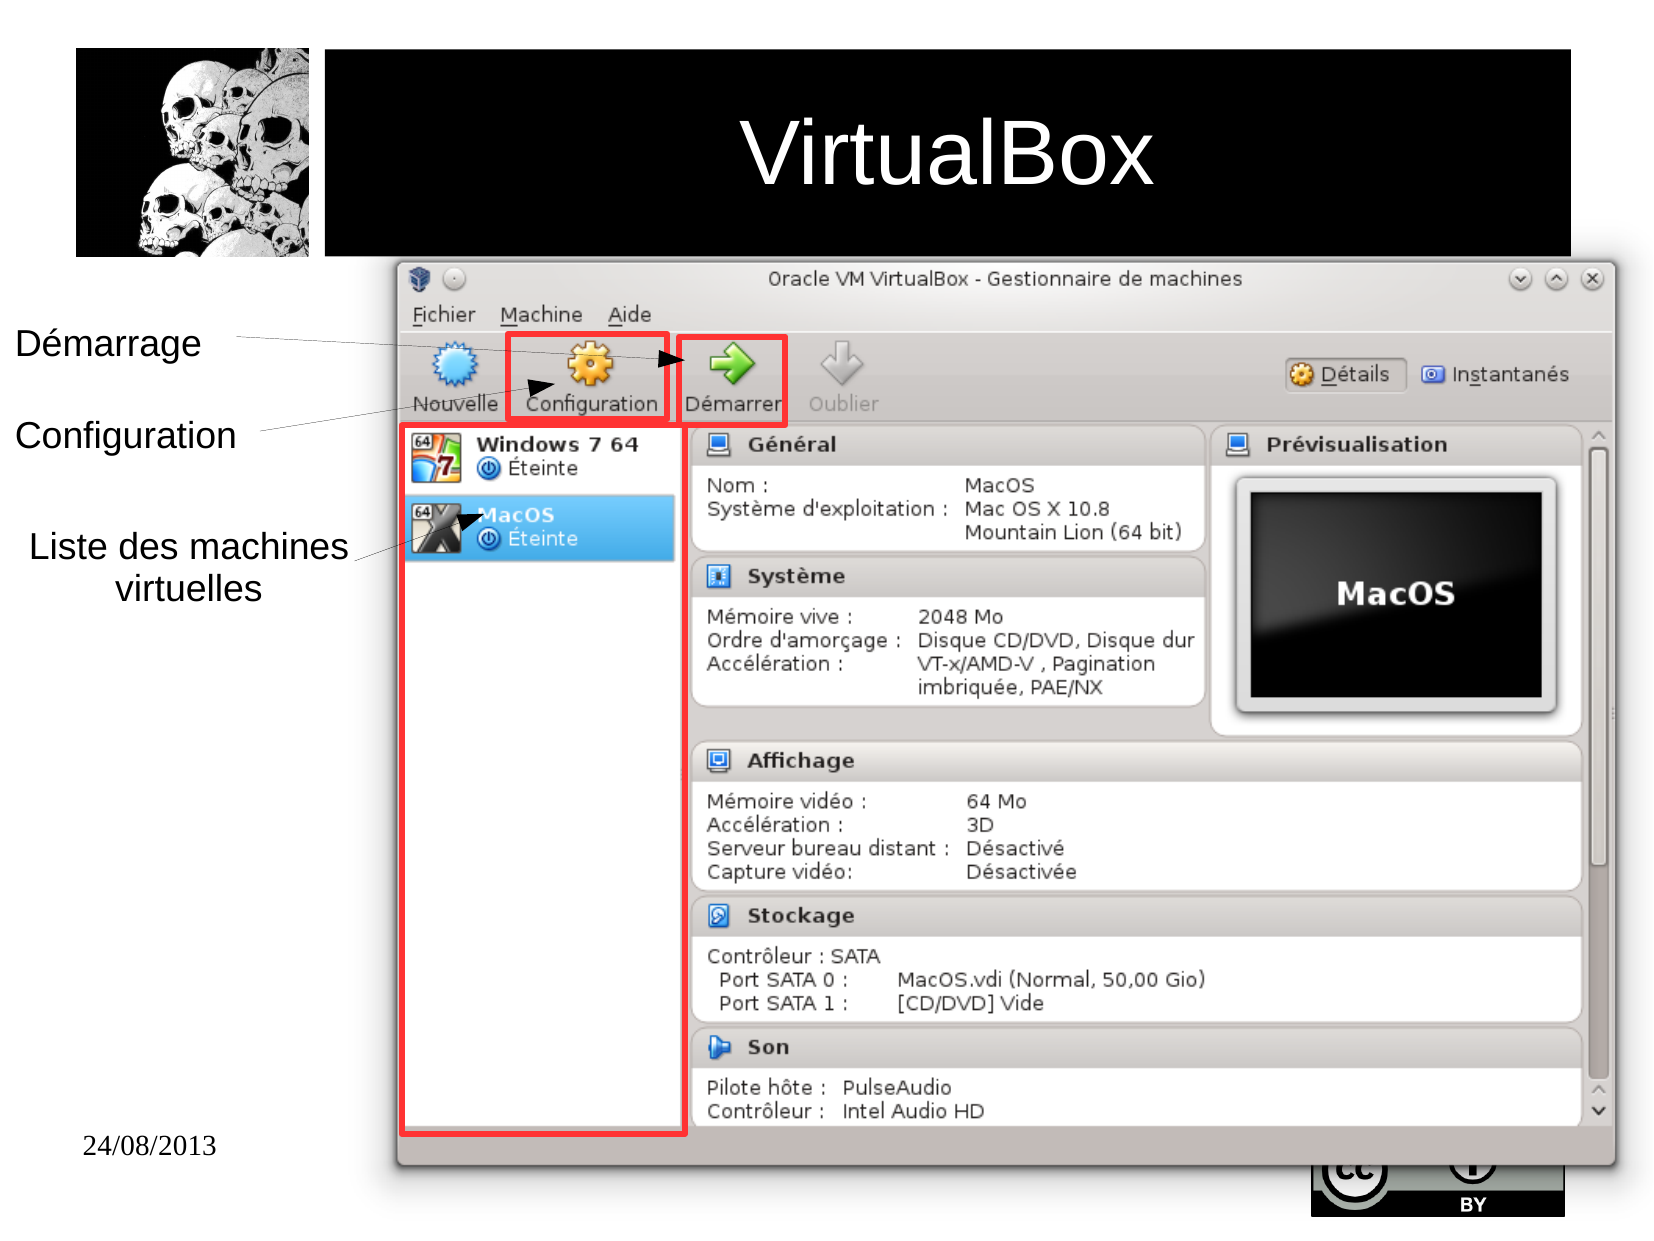

# VirtualBox
Démarrage
Configuration
Liste des machines virtuelles
Y. Collette
7